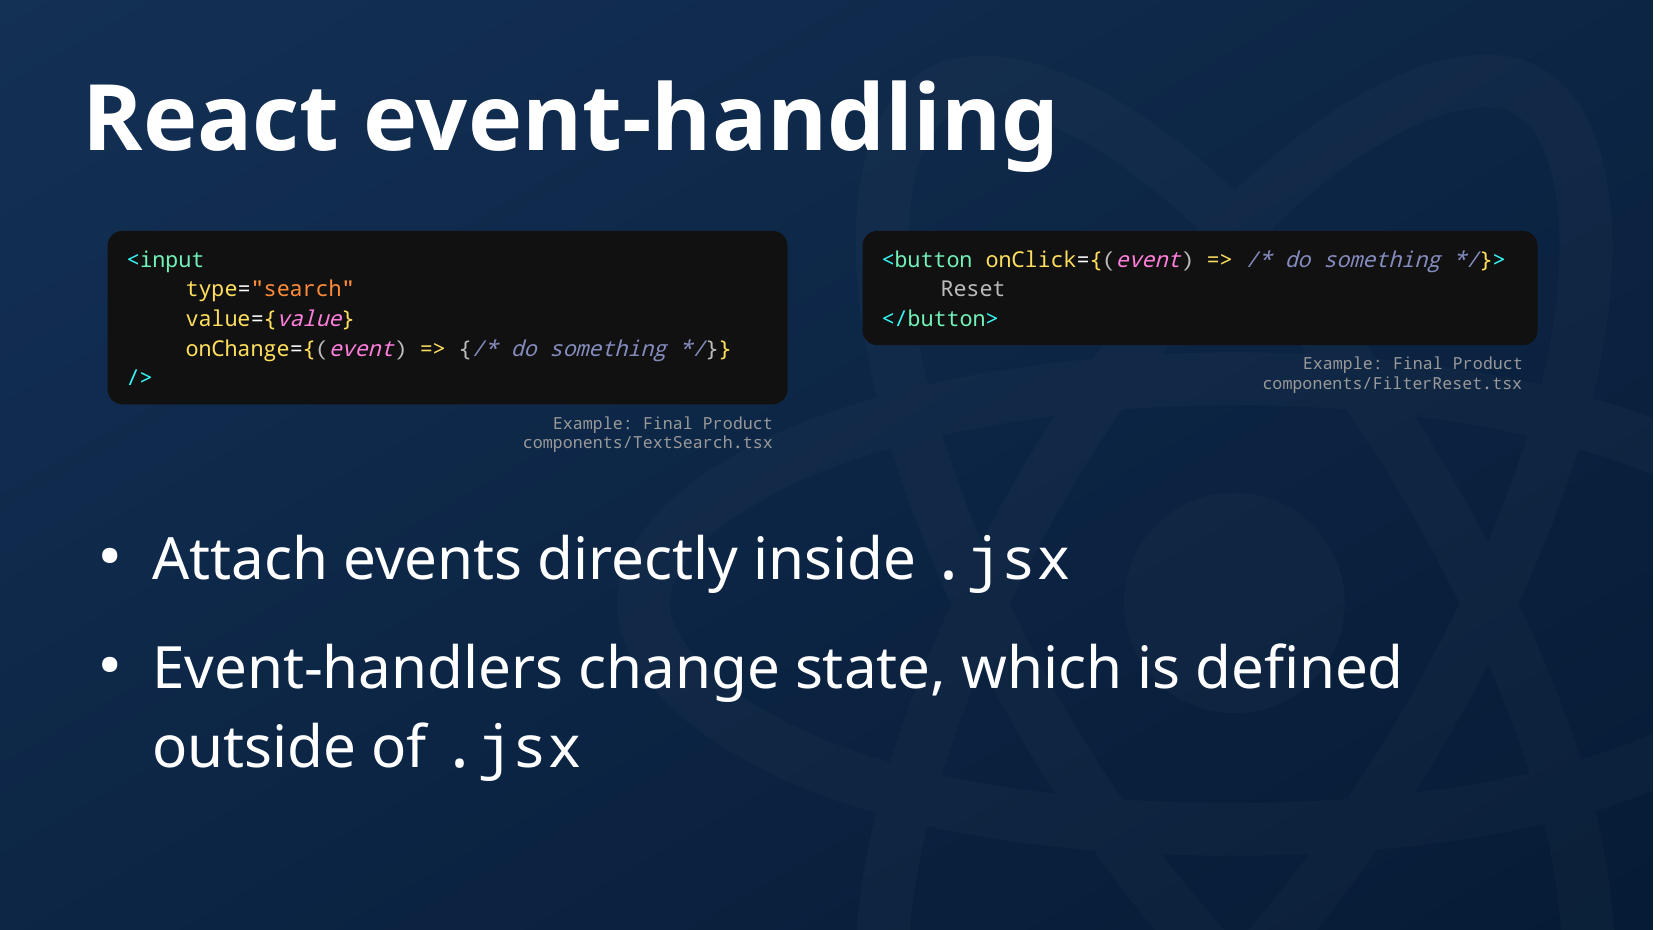

# React event-handling
<input
type="search"
value={value}
onChange={(event) => {/* do something */}}
/>
<button onClick={(event) => /* do something */}>
Reset
</button>
Example: Final Product
components/FilterReset.tsx
Example: Final Product
components/TextSearch.tsx
Attach events directly inside .jsx
Event-handlers change state, which is defined outside of .jsx